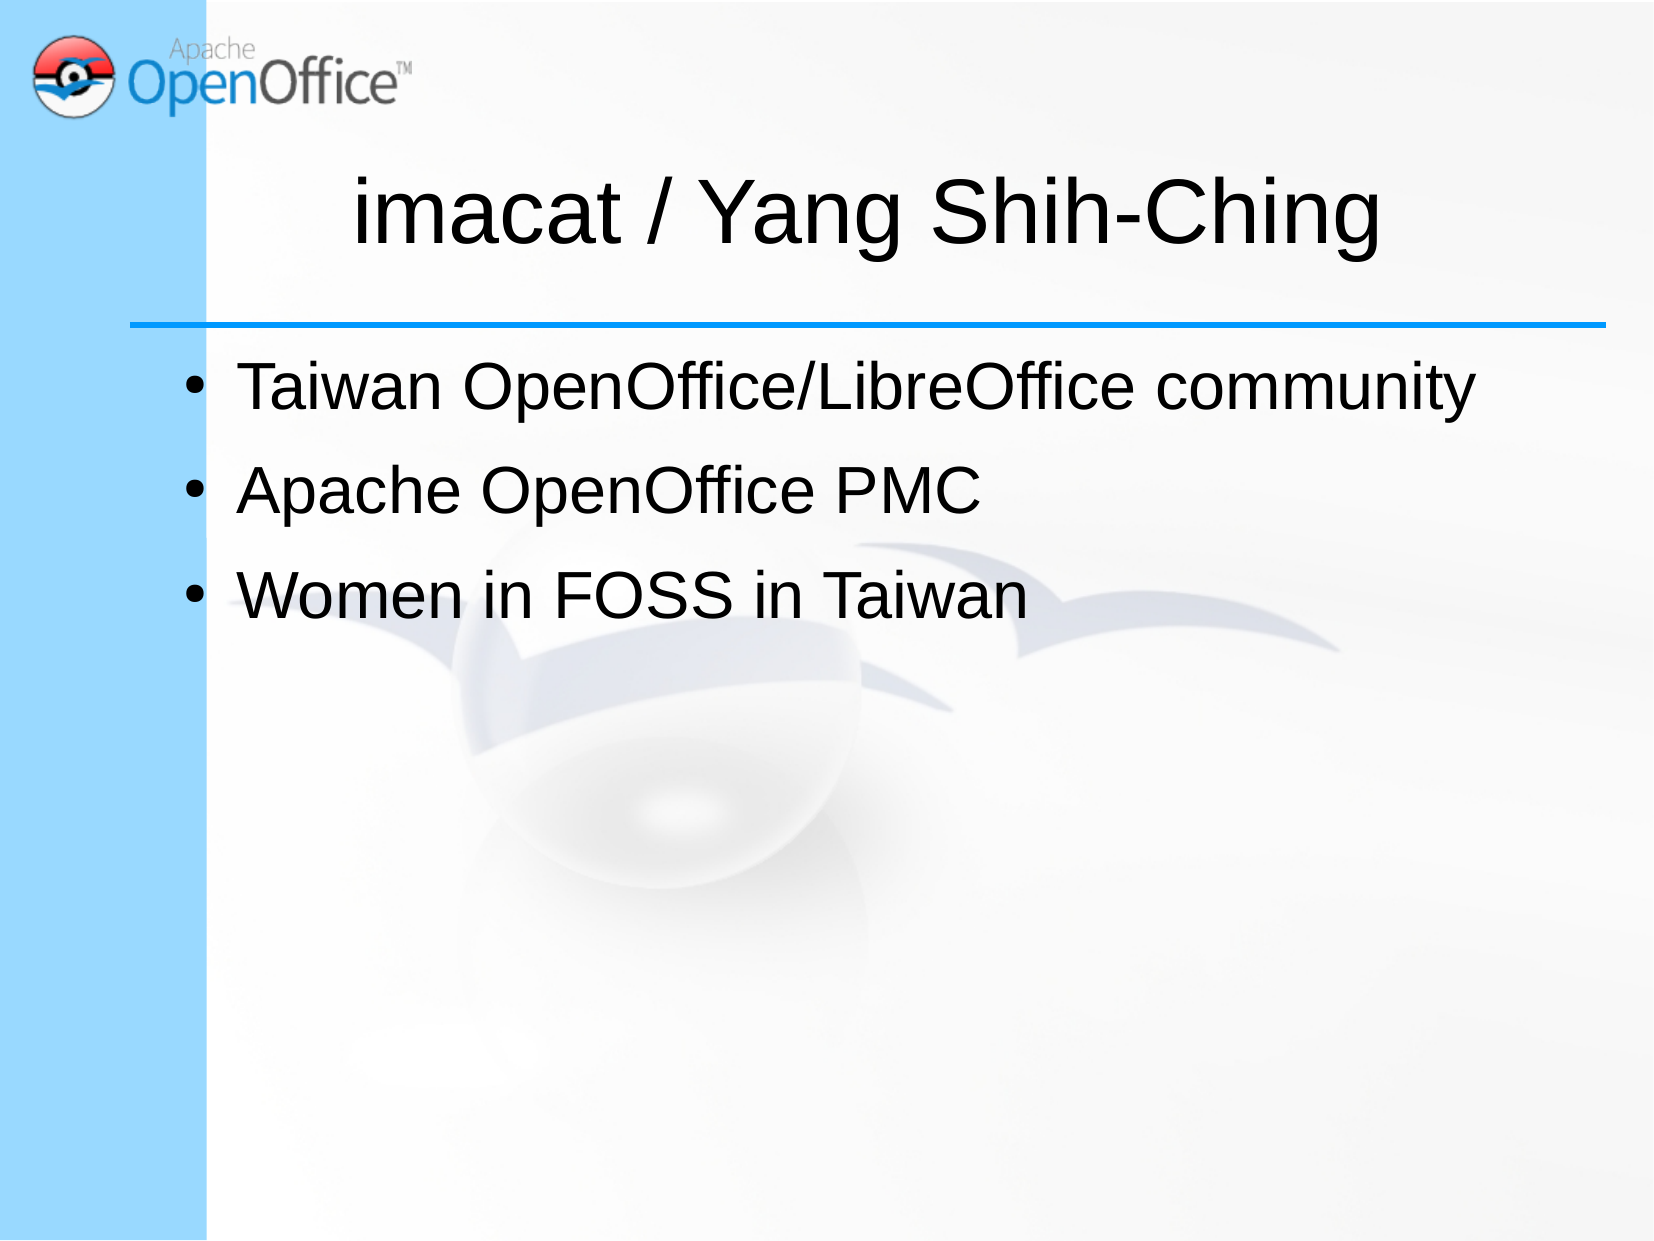

# imacat / Yang Shih-Ching
Taiwan OpenOffice/LibreOffice community
Apache OpenOffice PMC
Women in FOSS in Taiwan